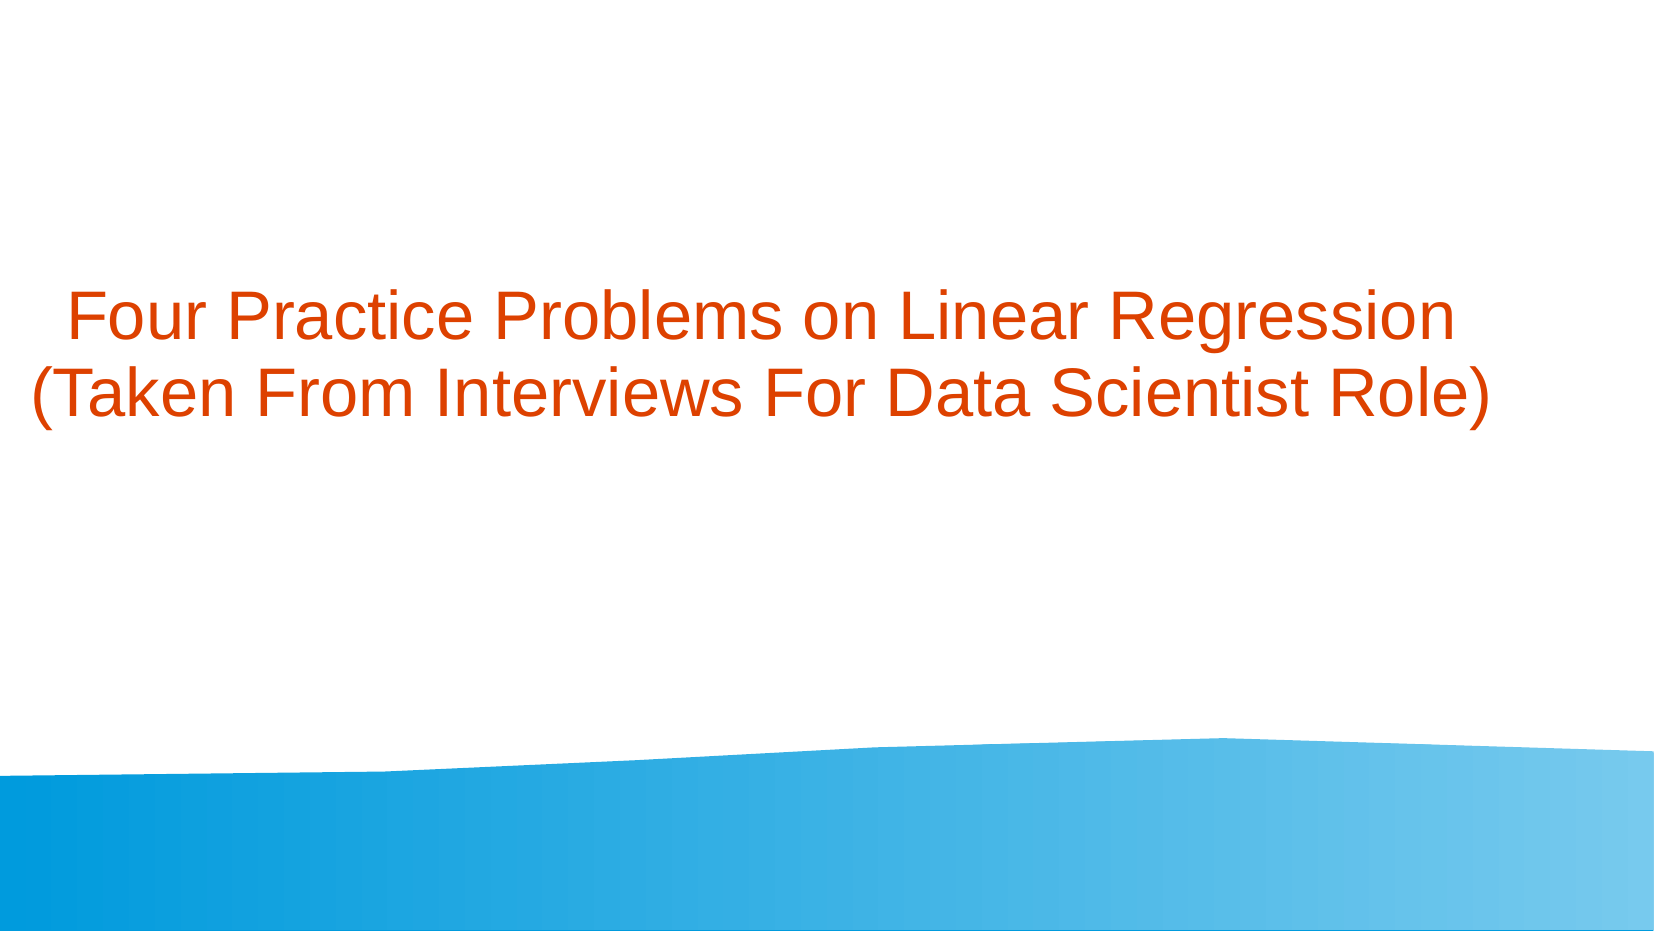

# Four Practice Problems on Linear Regression (Taken From Interviews For Data Scientist Role)